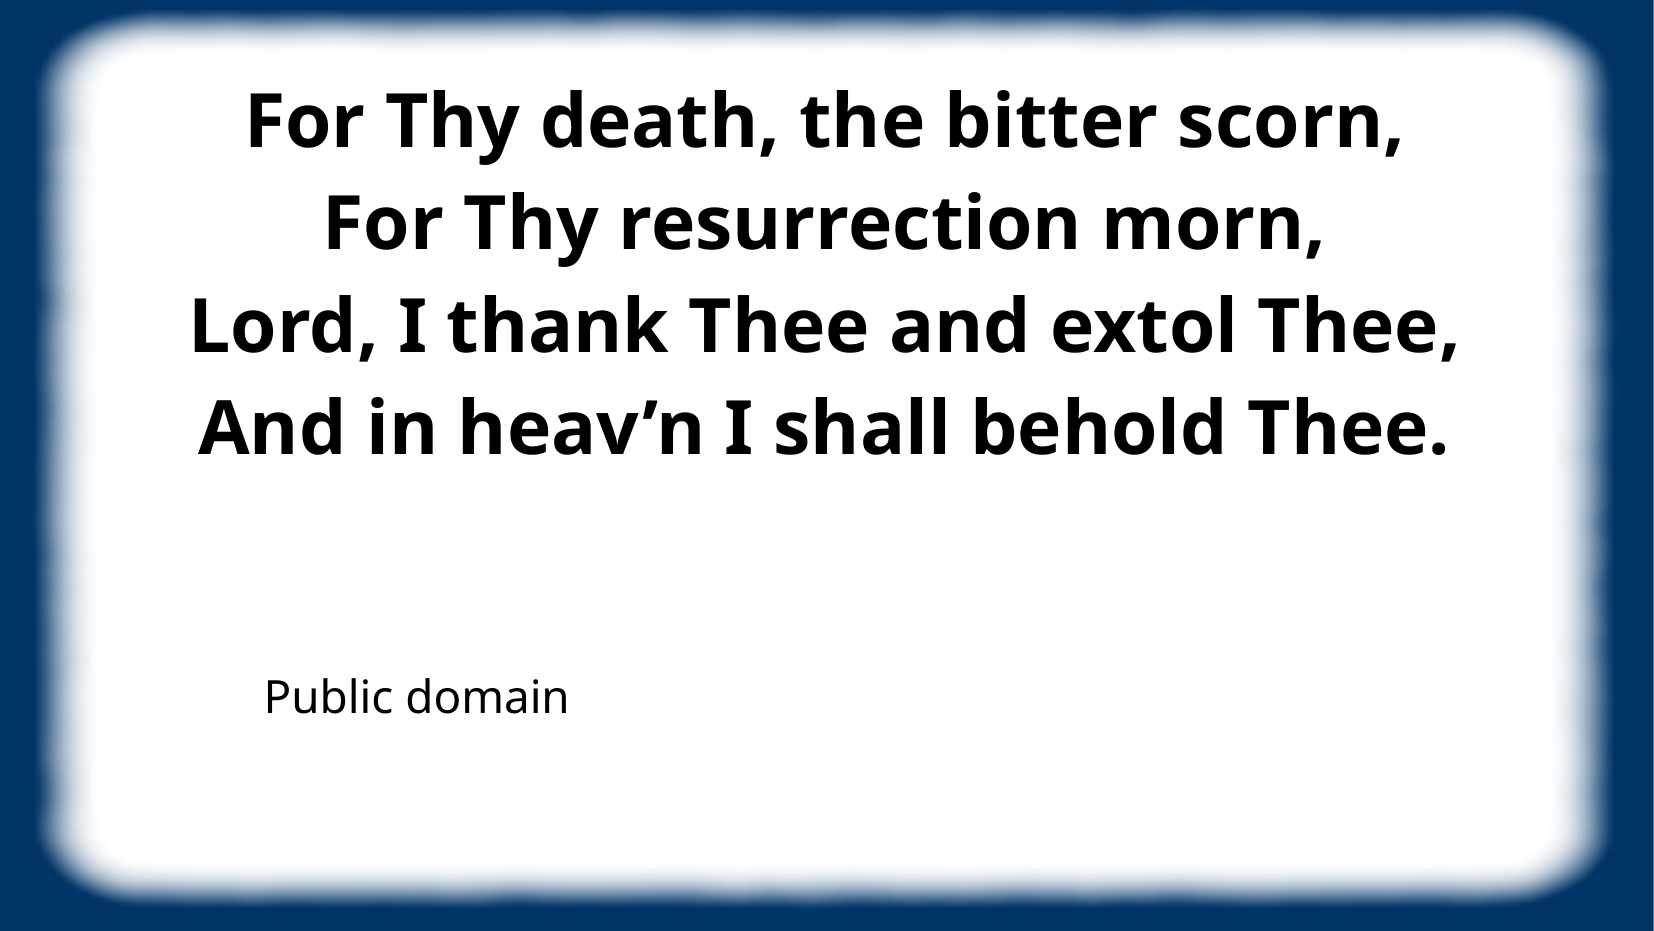

For Thy death, the bitter scorn,
For Thy resurrection morn,
Lord, I thank Thee and extol Thee,
And in heav’n I shall behold Thee.
 Public domain